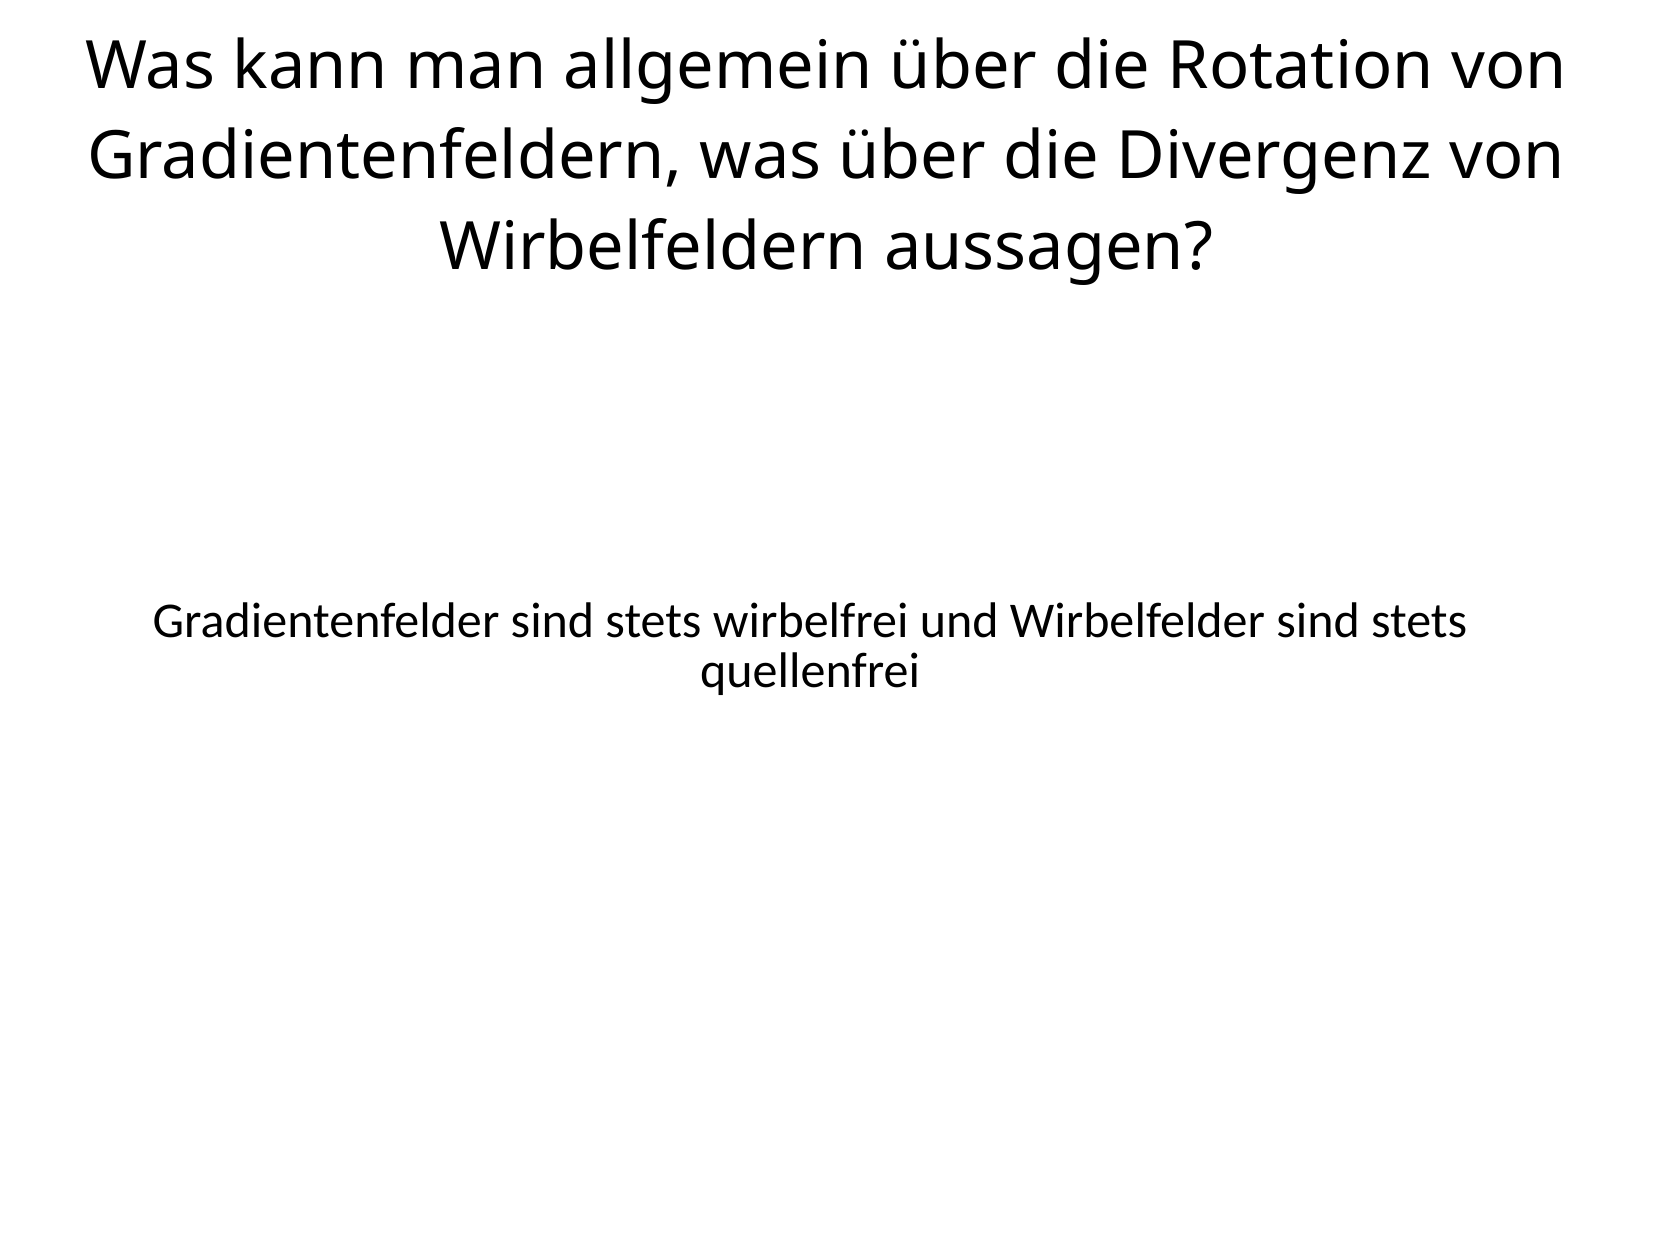

# Was kann man allgemein über die Rotation von Gradientenfeldern, was über die Divergenz von Wirbelfeldern aussagen?
Gradientenfelder sind stets wirbelfrei und Wirbelfelder sind stets quellenfrei